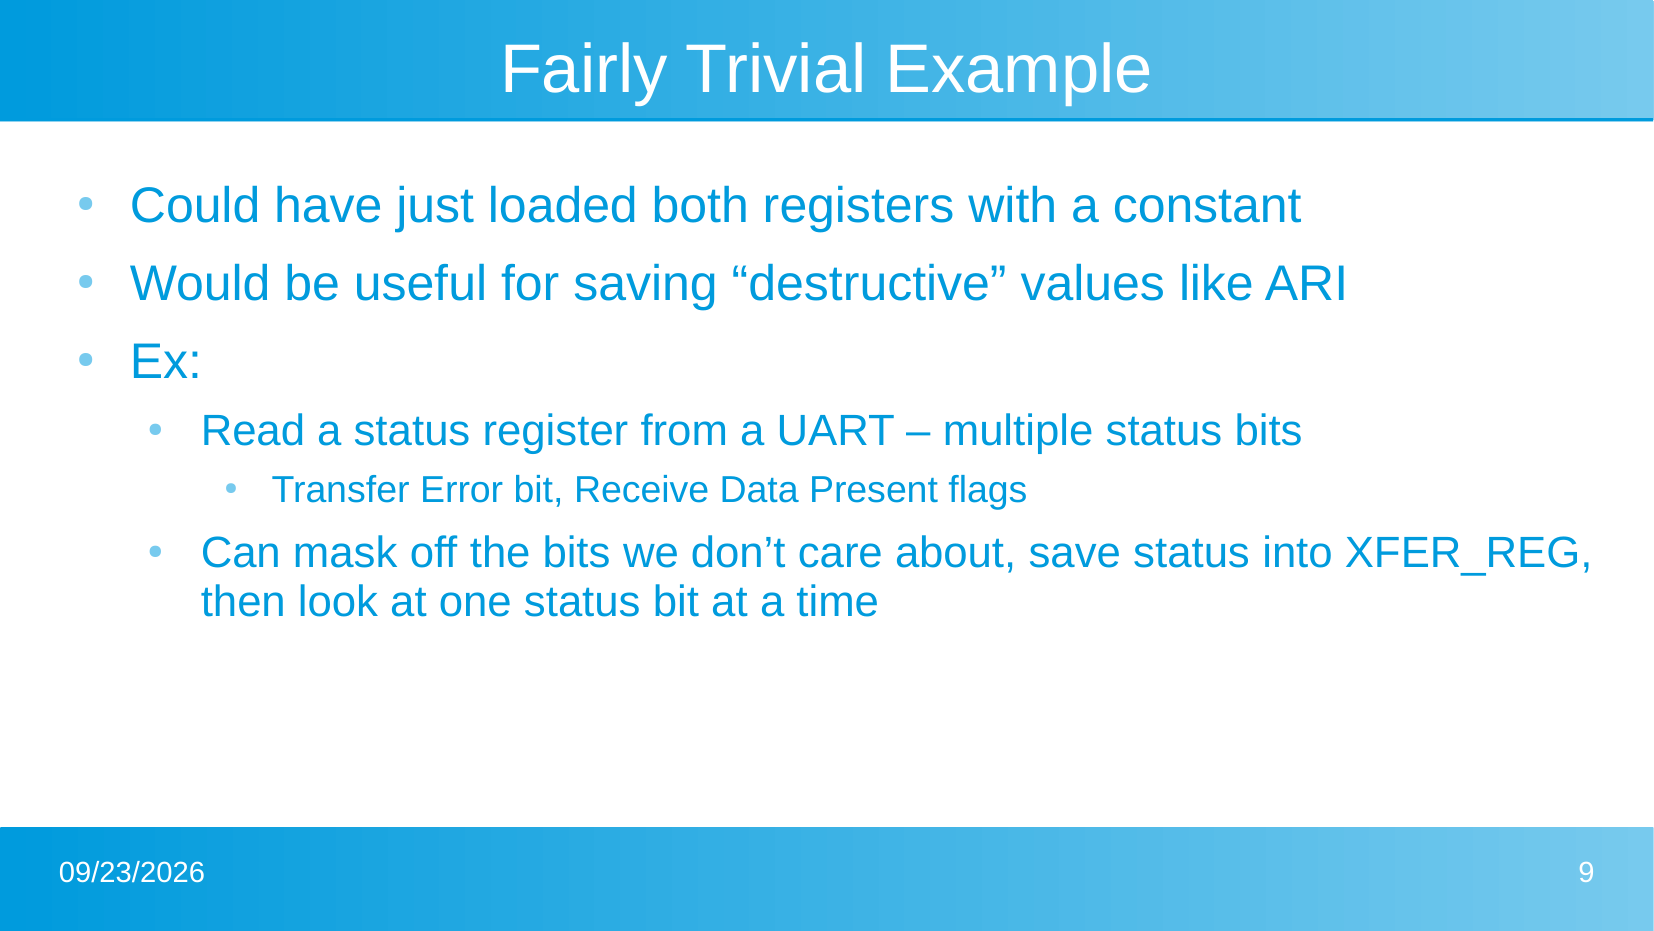

# Fairly Trivial Example
Could have just loaded both registers with a constant
Would be useful for saving “destructive” values like ARI
Ex:
Read a status register from a UART – multiple status bits
Transfer Error bit, Receive Data Present flags
Can mask off the bits we don’t care about, save status into XFER_REG, then look at one status bit at a time
9